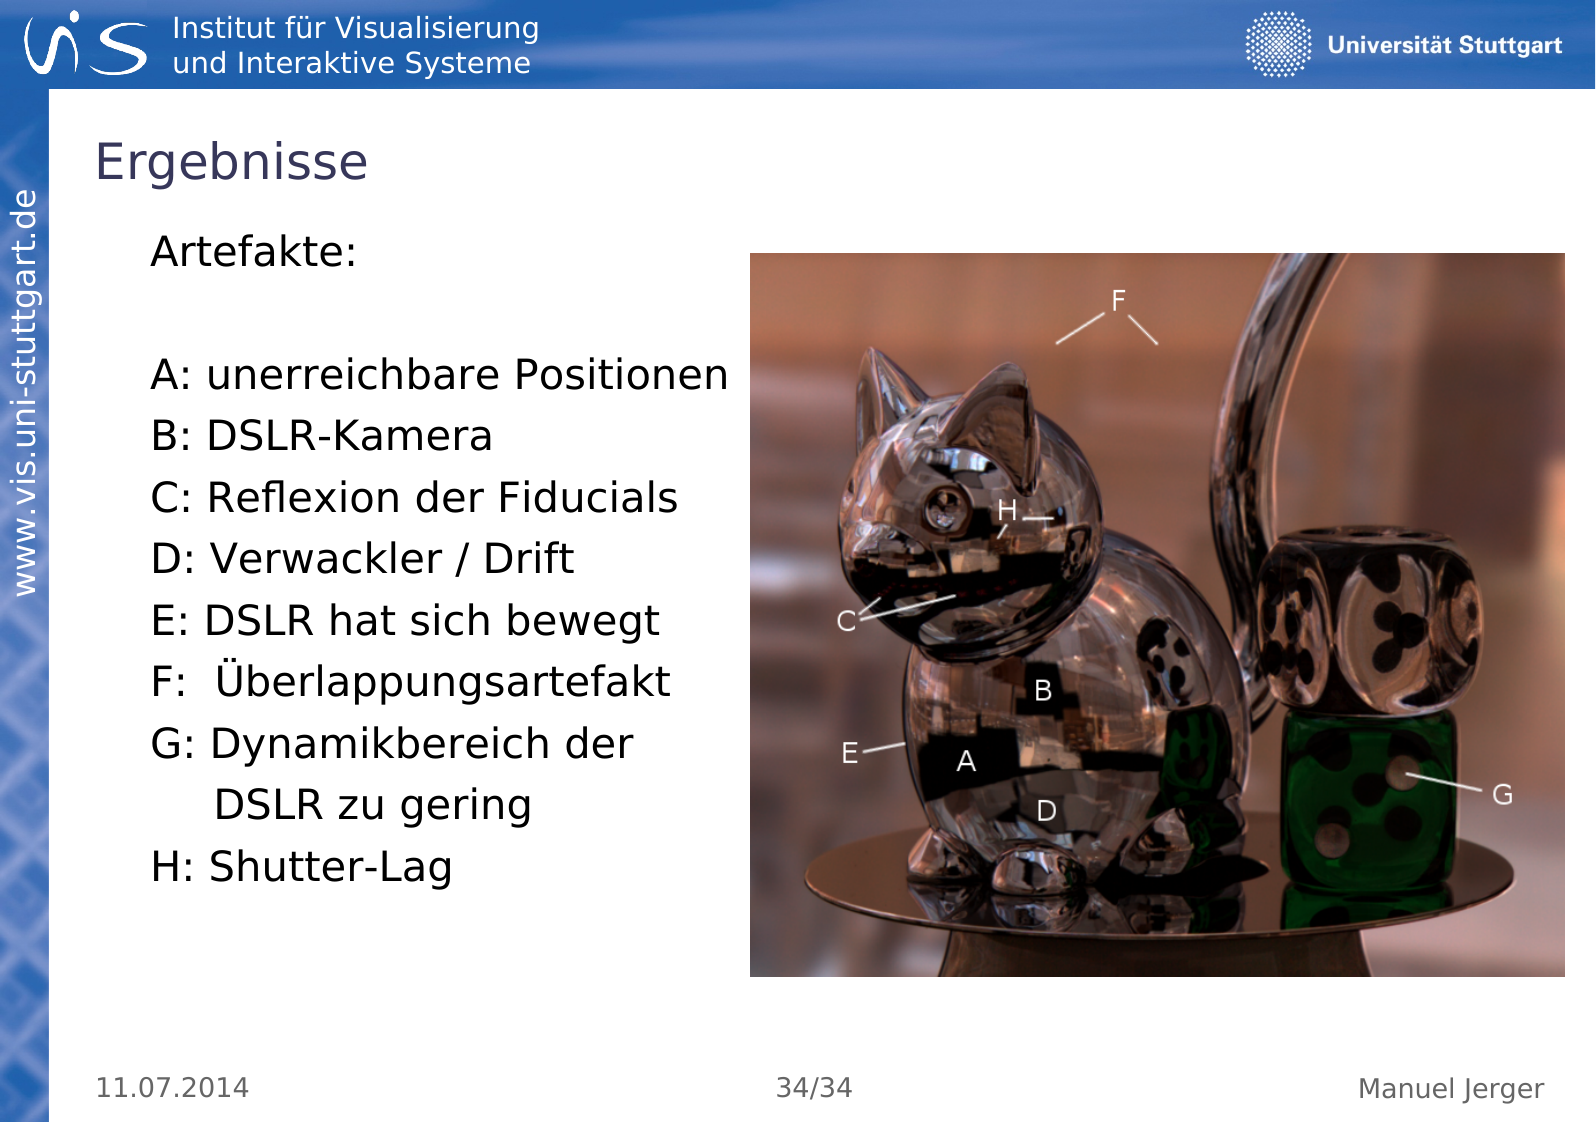

# Ergebnisse
Artefakte:
A: unerreichbare Positionen
B: DSLR-Kamera
C: Reflexion der Fiducials
D: Verwackler / Drift
E: DSLR hat sich bewegt
F: Überlappungsartefakt
G: Dynamikbereich der
 DSLR zu gering
H: Shutter-Lag